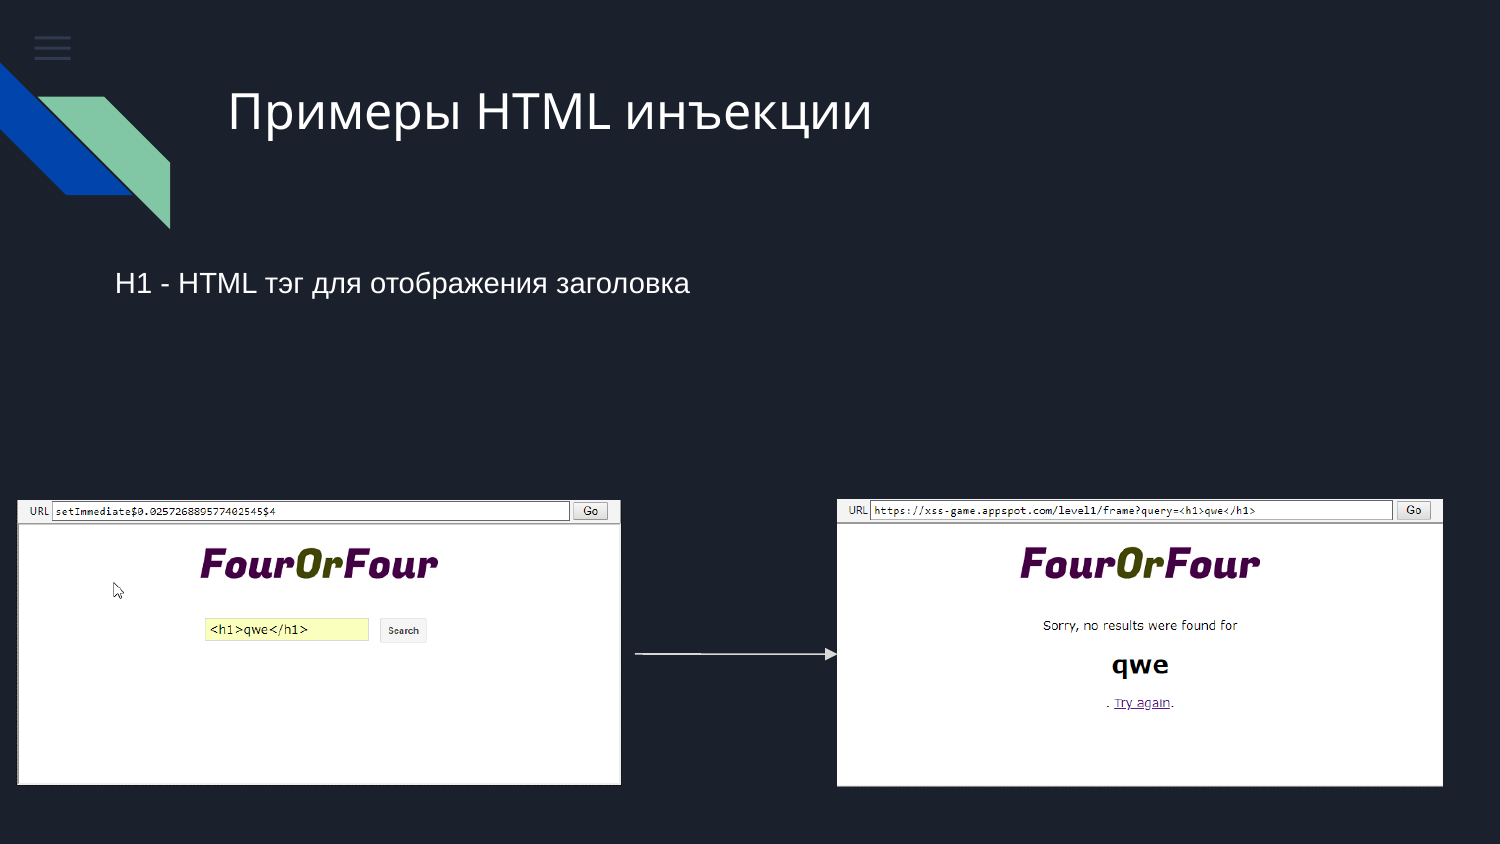

# Примеры HTML инъекции
H1 - HTML тэг для отображения заголовка